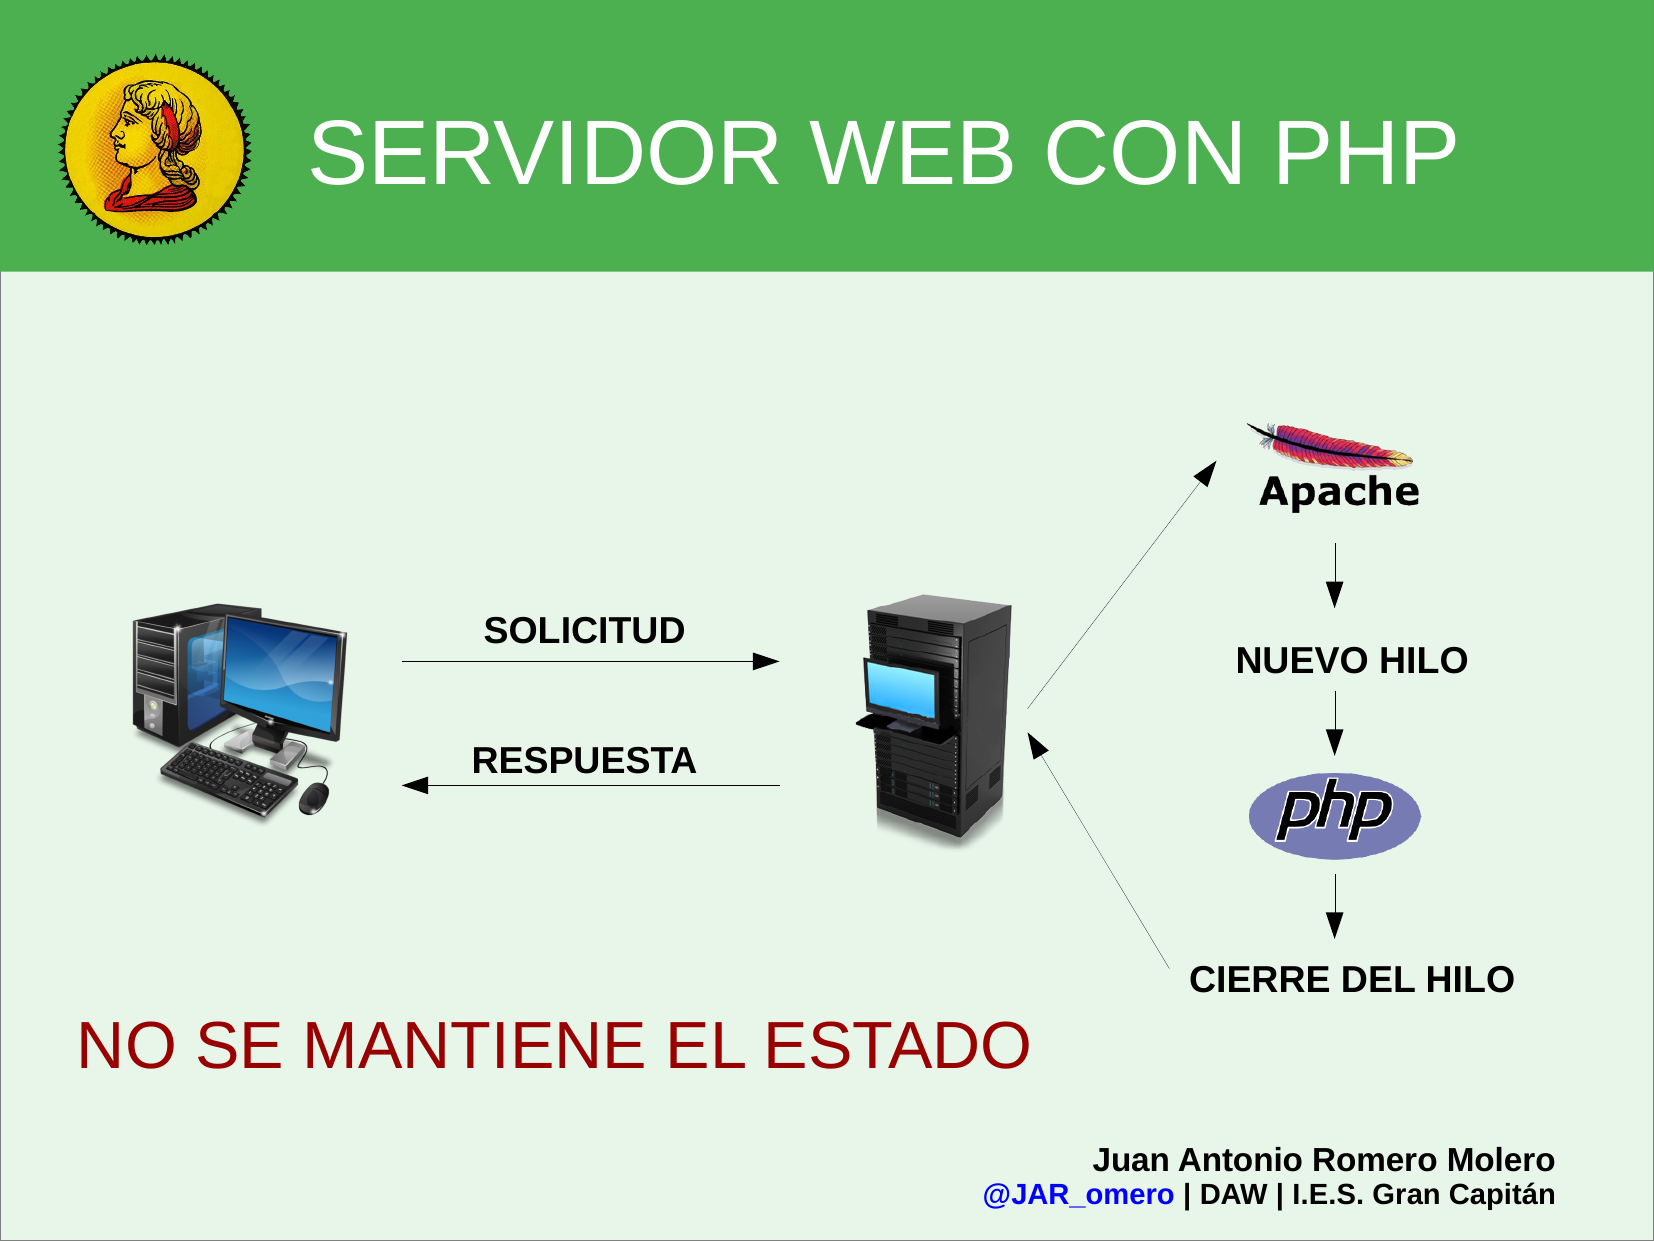

# SERVIDOR WEB CON PHP
SOLICITUD
NUEVO HILO
RESPUESTA
NO SE MANTIENE EL ESTADO
CIERRE DEL HILO
Juan Antonio Romero Molero
@JAR_omero | DAW | I.E.S. Gran Capitán